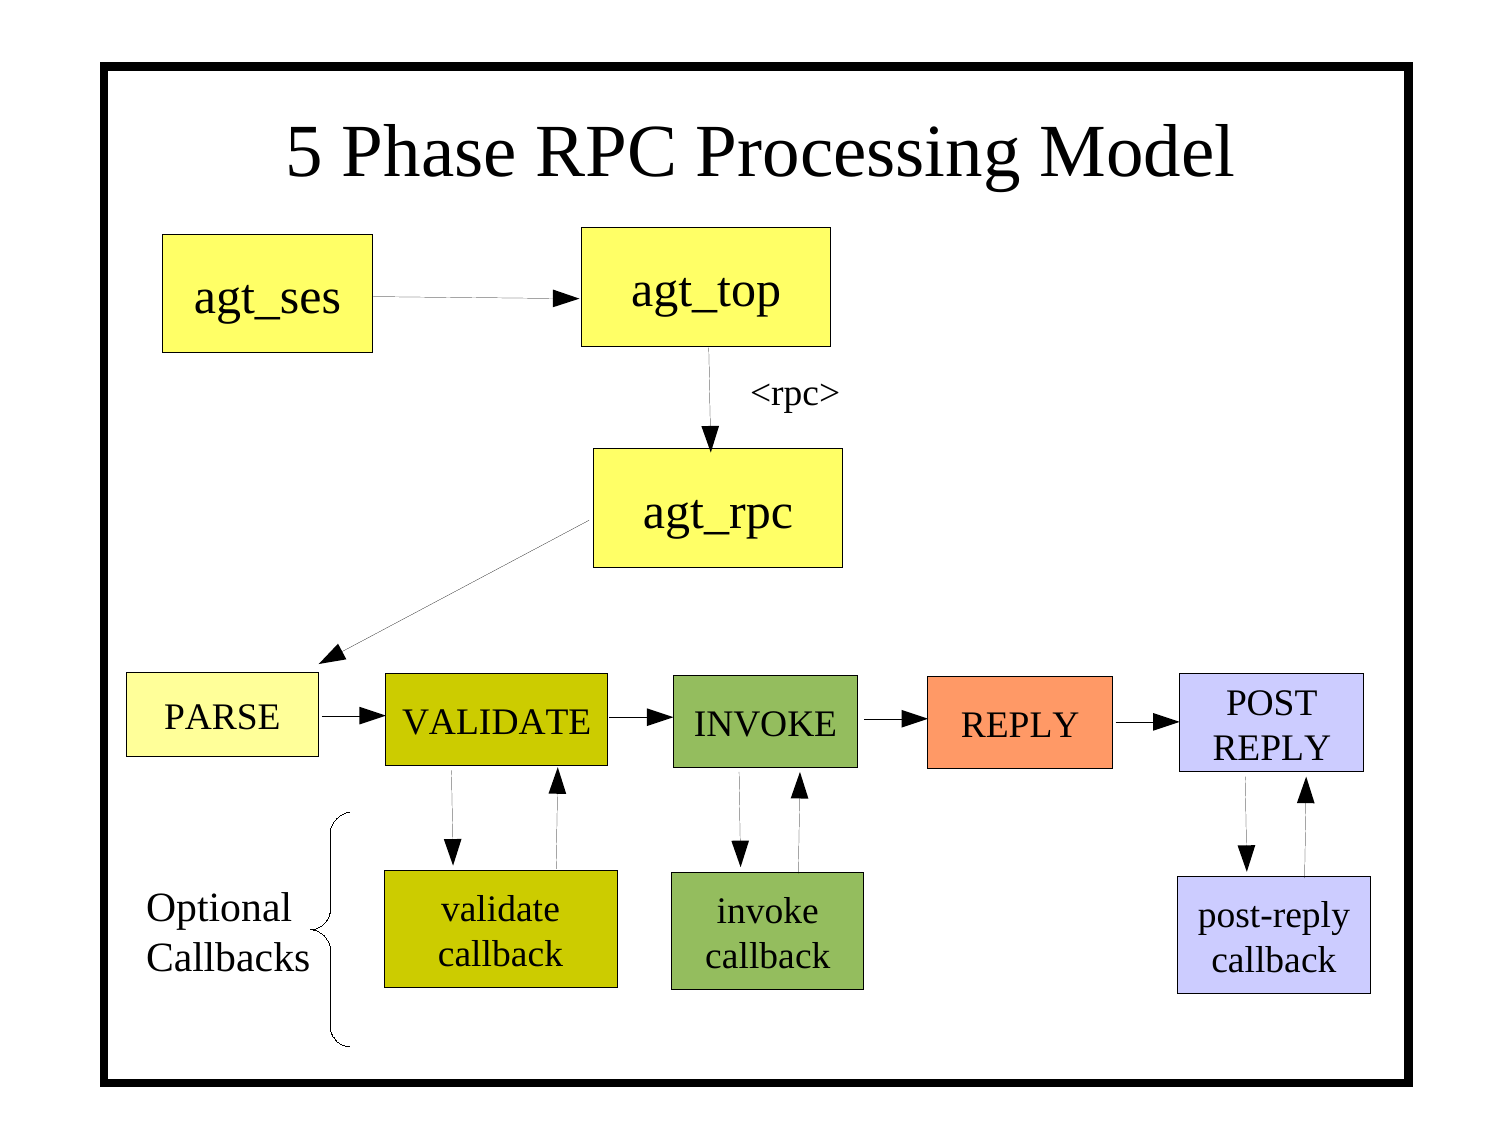

5 Phase RPC Processing Model
agt_top
agt_ses
<rpc>
agt_rpc
PARSE
POST
REPLY
VALIDATE
INVOKE
REPLY
validate
callback
Optional
Callbacks
invoke
callback
post-reply
callback